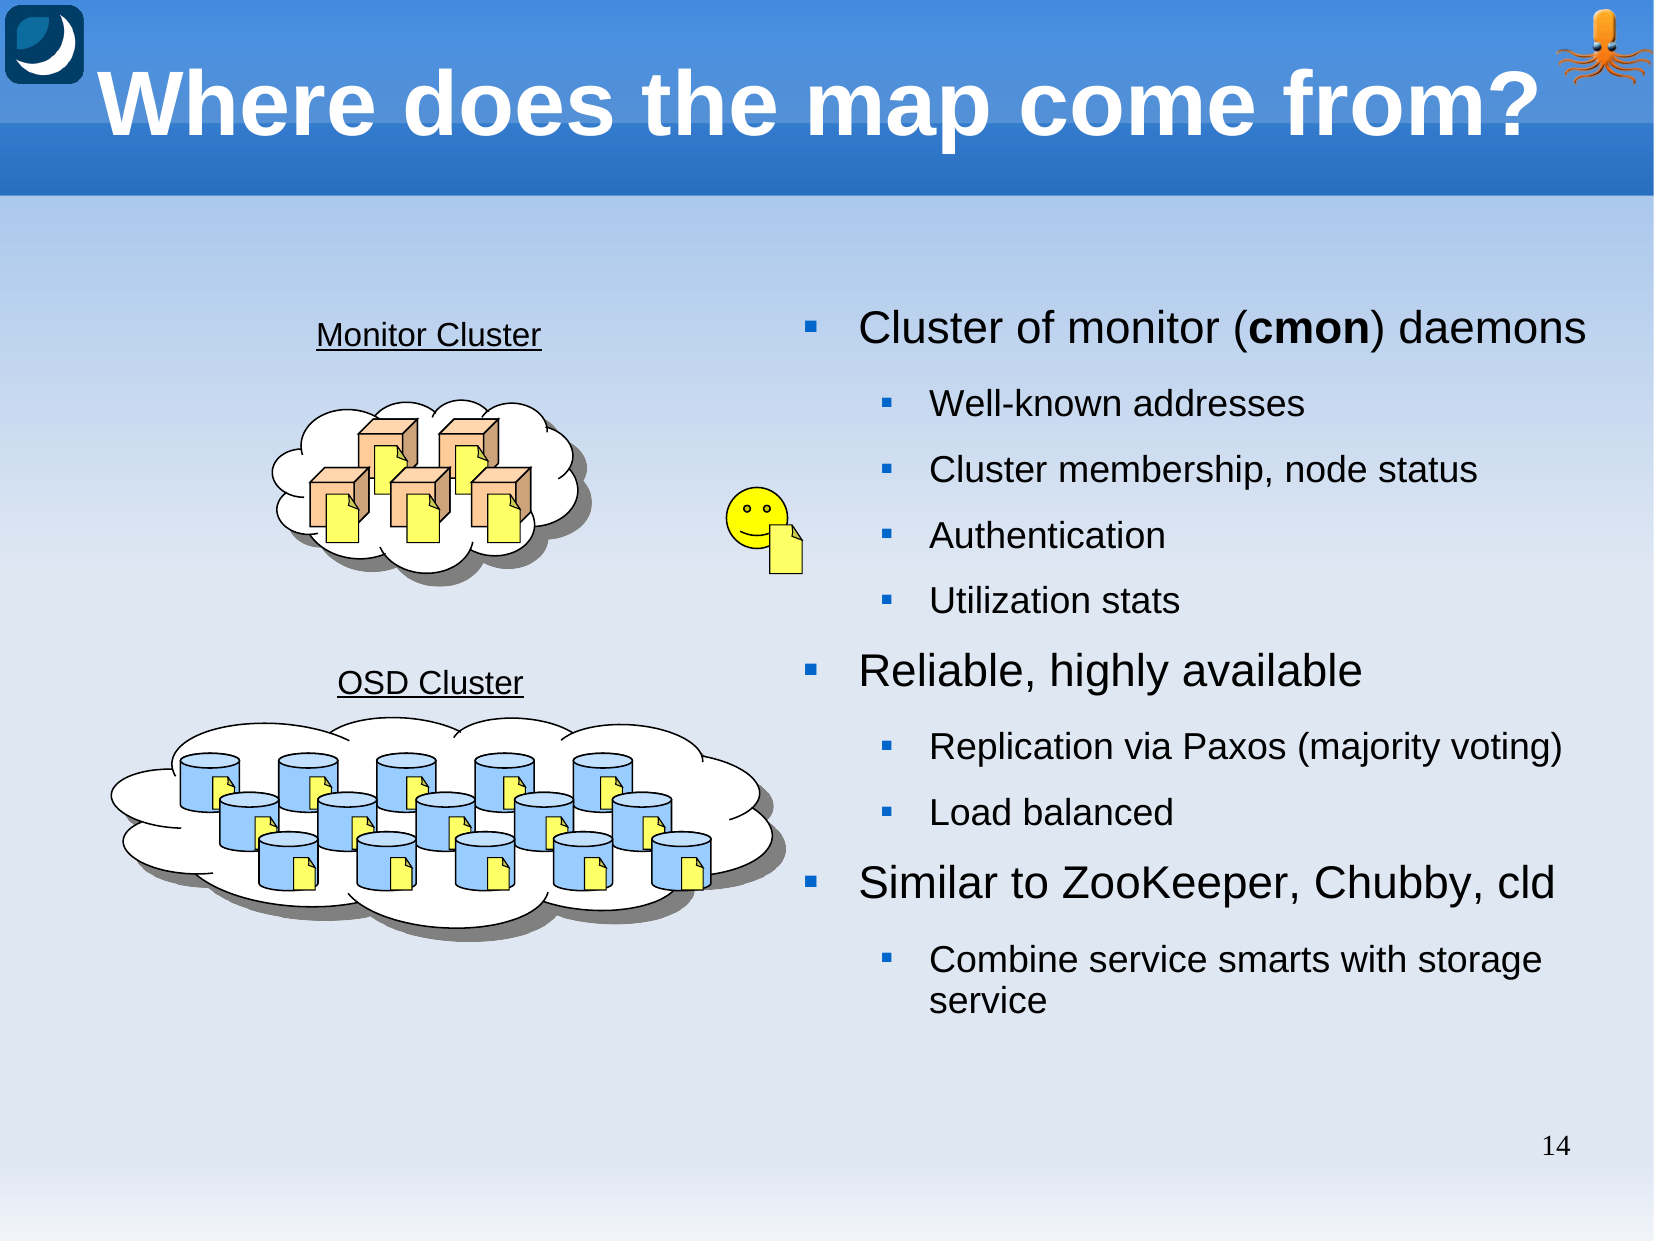

# Where does the map come from?
Cluster of monitor (cmon) daemons
Well-known addresses
Cluster membership, node status
Authentication
Utilization stats
Reliable, highly available
Replication via Paxos (majority voting)
Load balanced
Similar to ZooKeeper, Chubby, cld
Combine service smarts with storage service
Monitor Cluster
OSD Cluster
14